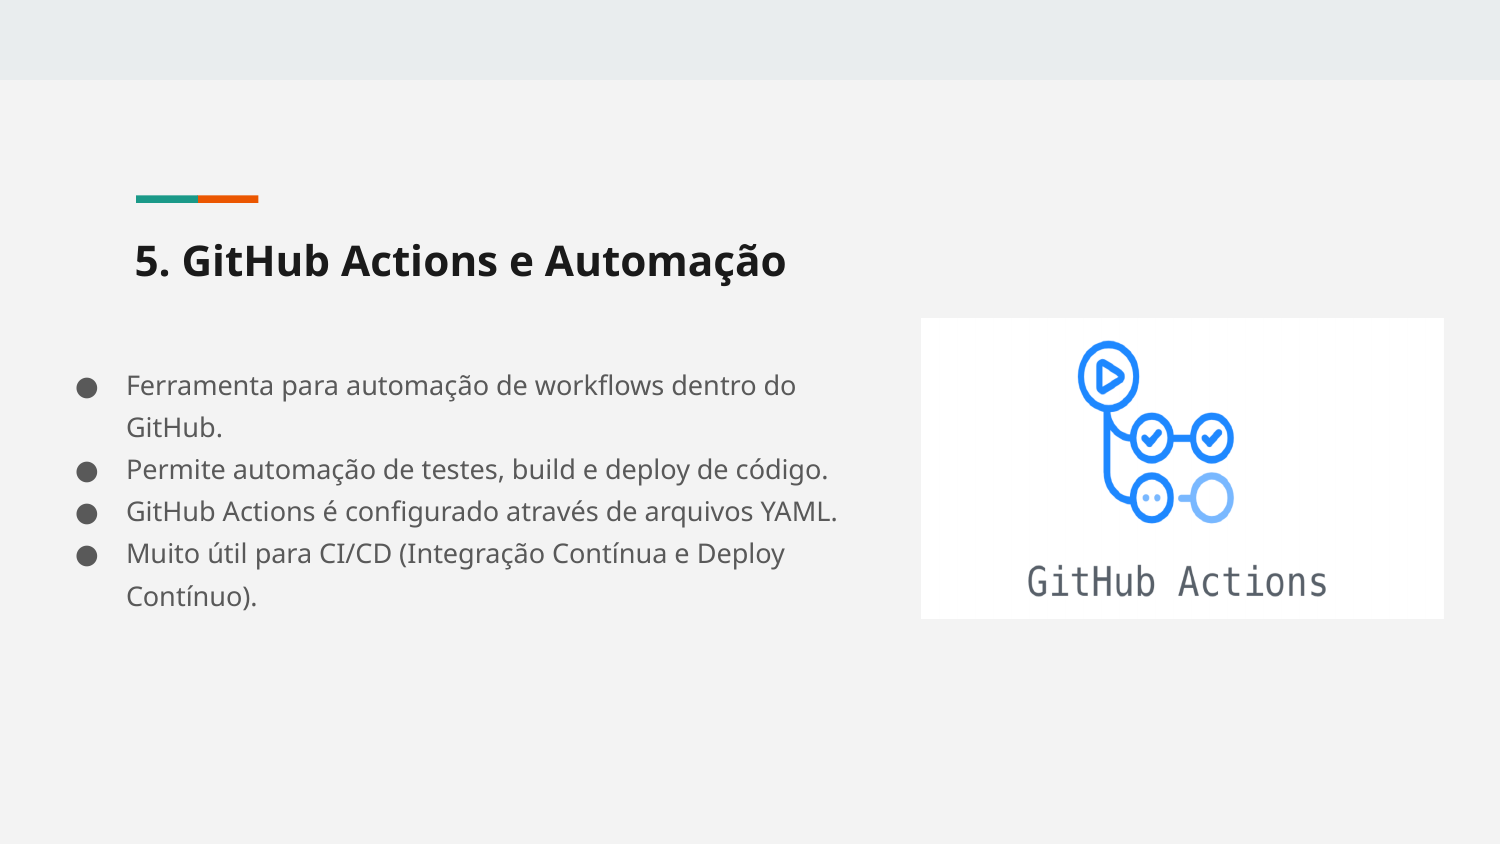

# 5. GitHub Actions e Automação
Ferramenta para automação de workflows dentro do GitHub.
Permite automação de testes, build e deploy de código.
GitHub Actions é configurado através de arquivos YAML.
Muito útil para CI/CD (Integração Contínua e Deploy Contínuo).